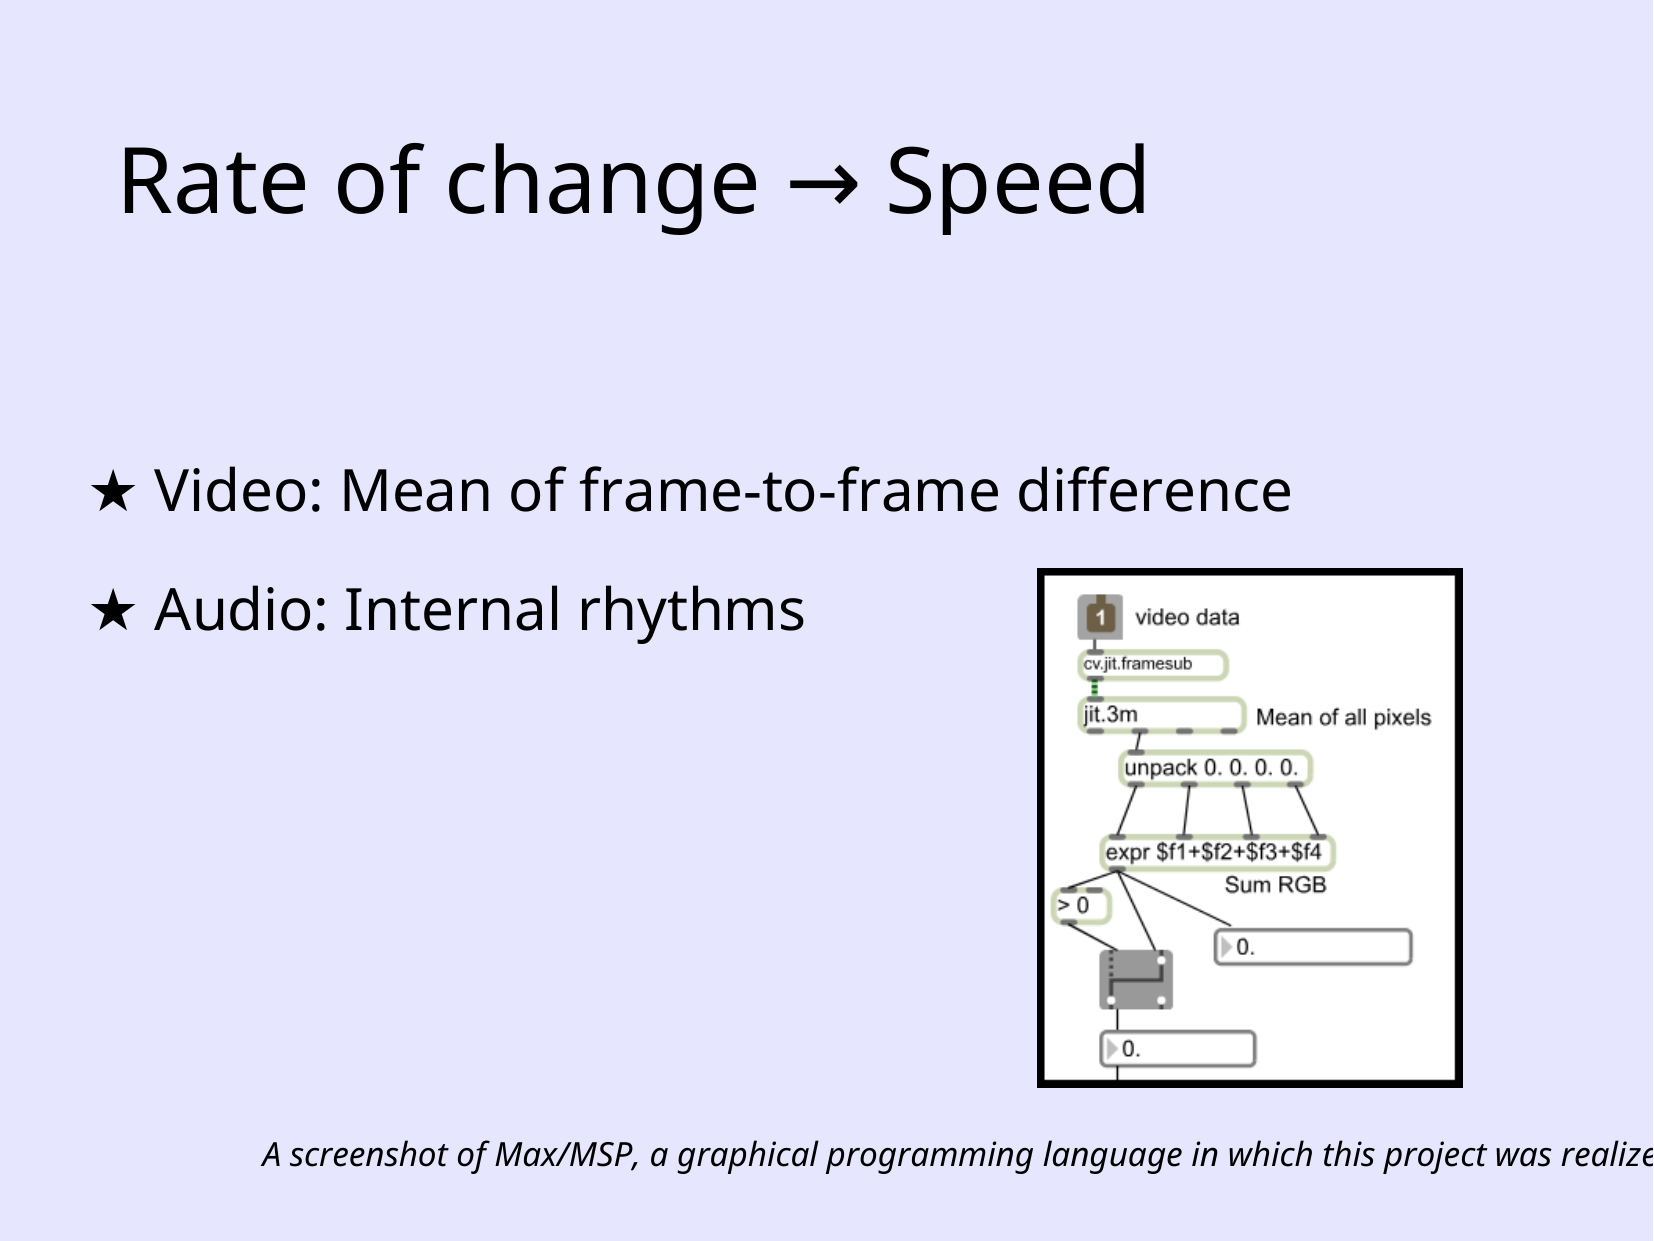

# Rate of change → Speed
★ Video: Mean of frame-to-frame difference
★ Audio: Internal rhythms
A screenshot of Max/MSP, a graphical programming language in which this project was realized.